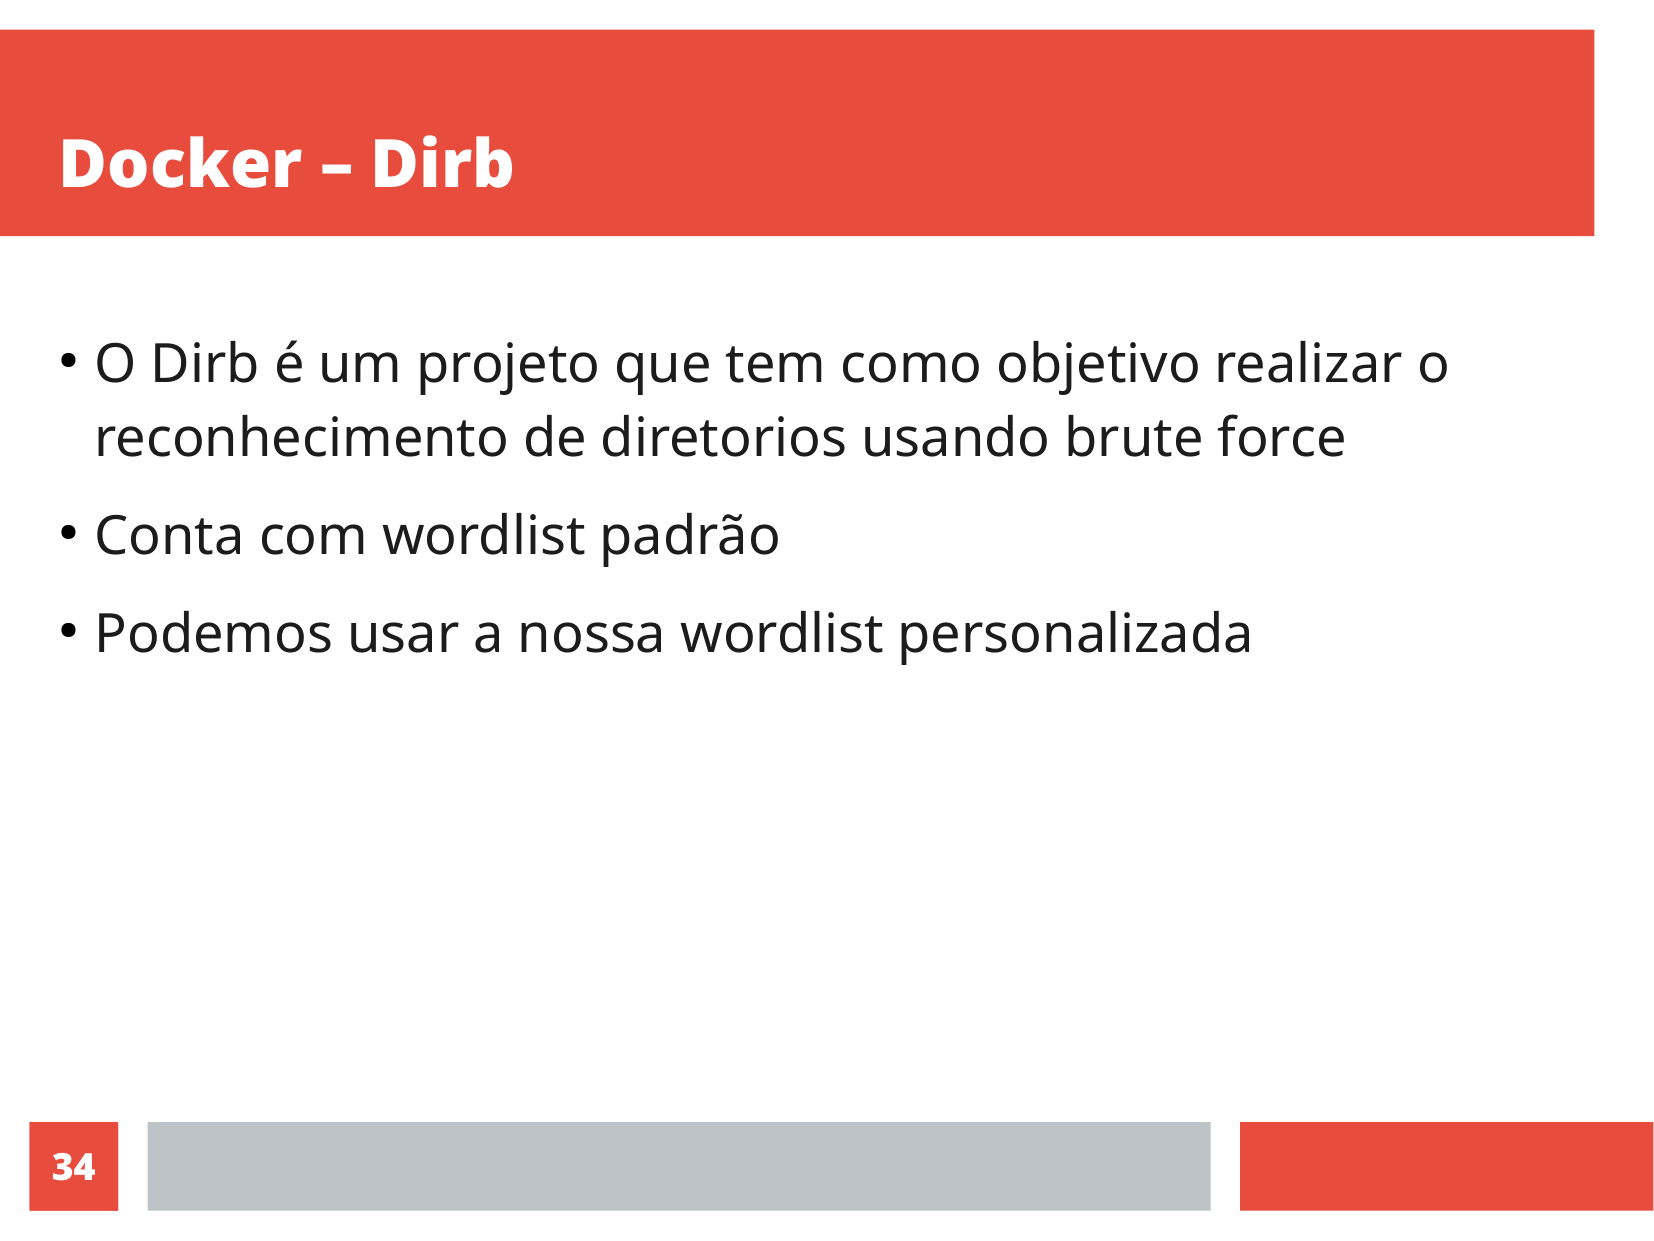

# Docker – Dirb
O Dirb é um projeto que tem como objetivo realizar o reconhecimento de diretorios usando brute force
Conta com wordlist padrão
Podemos usar a nossa wordlist personalizada
34